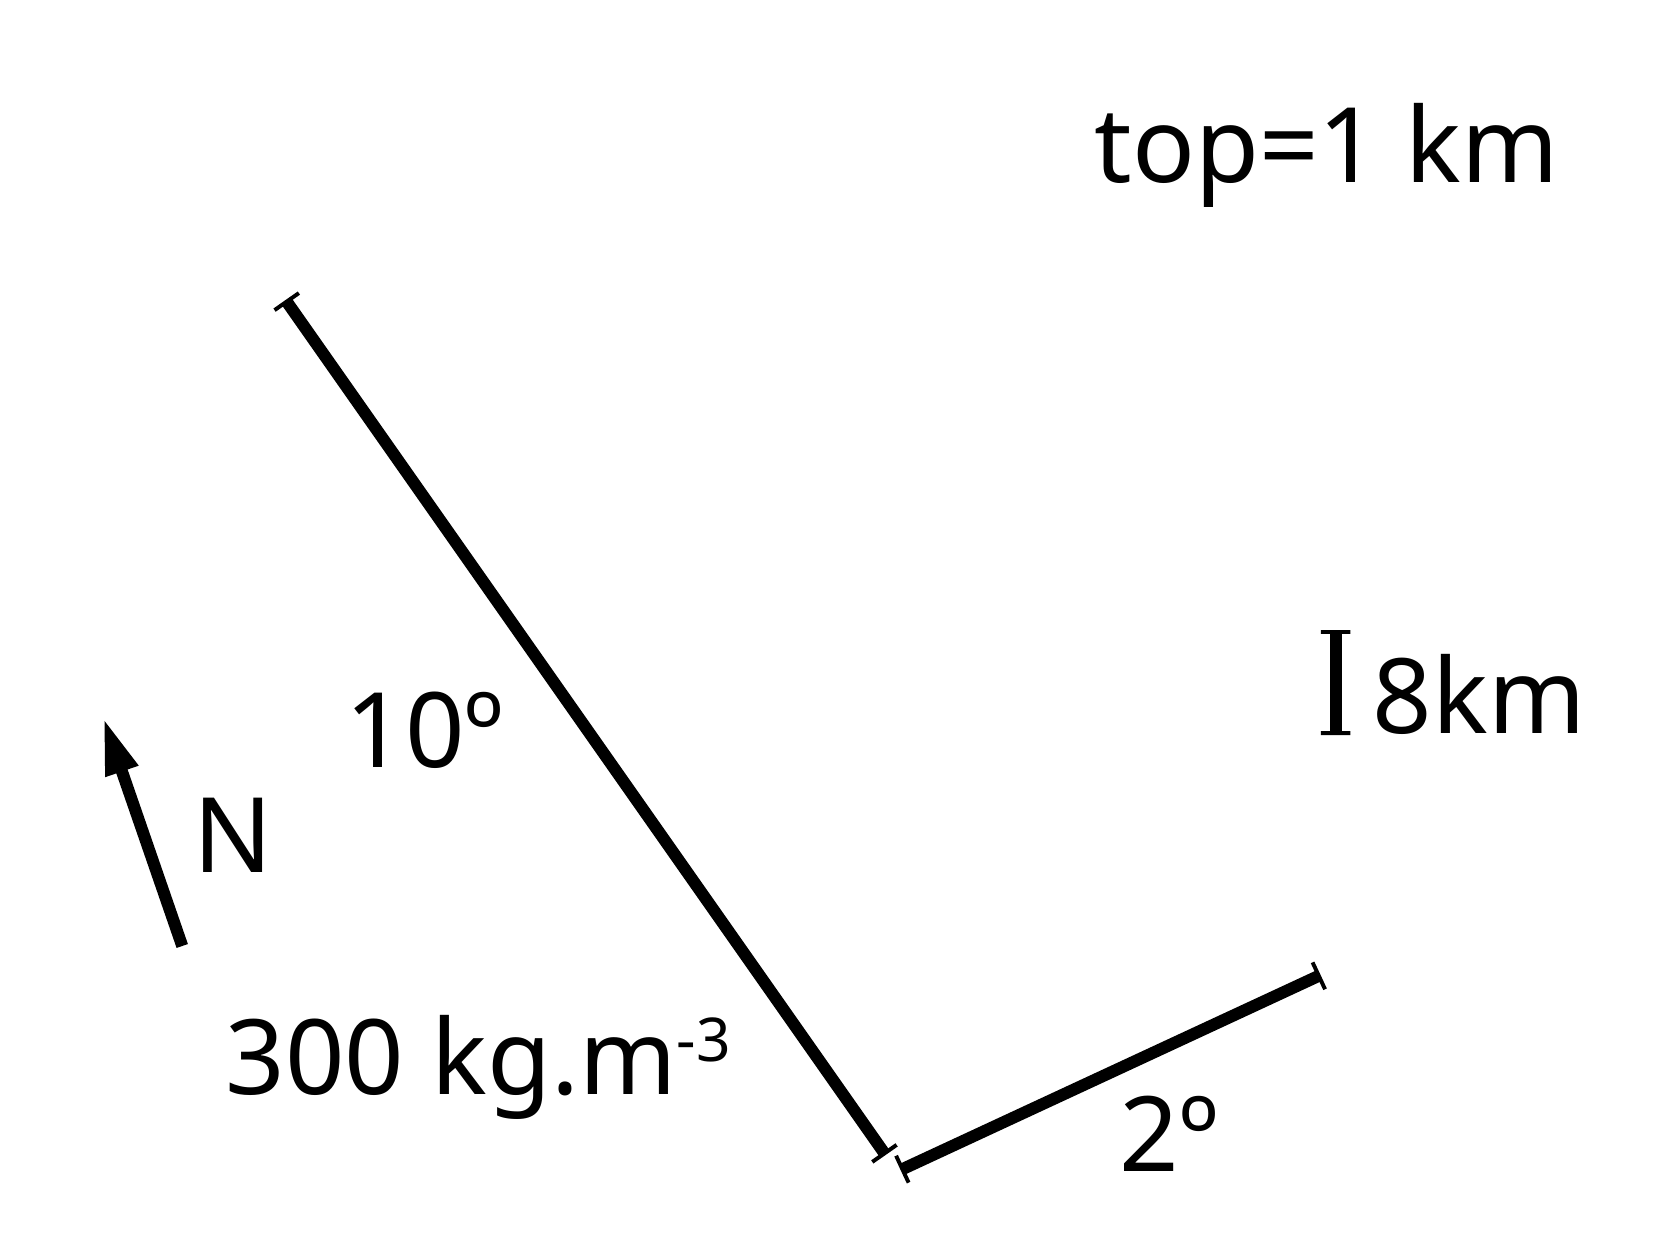

top=1 km
8km
10º
N
300 kg.m-3
2º